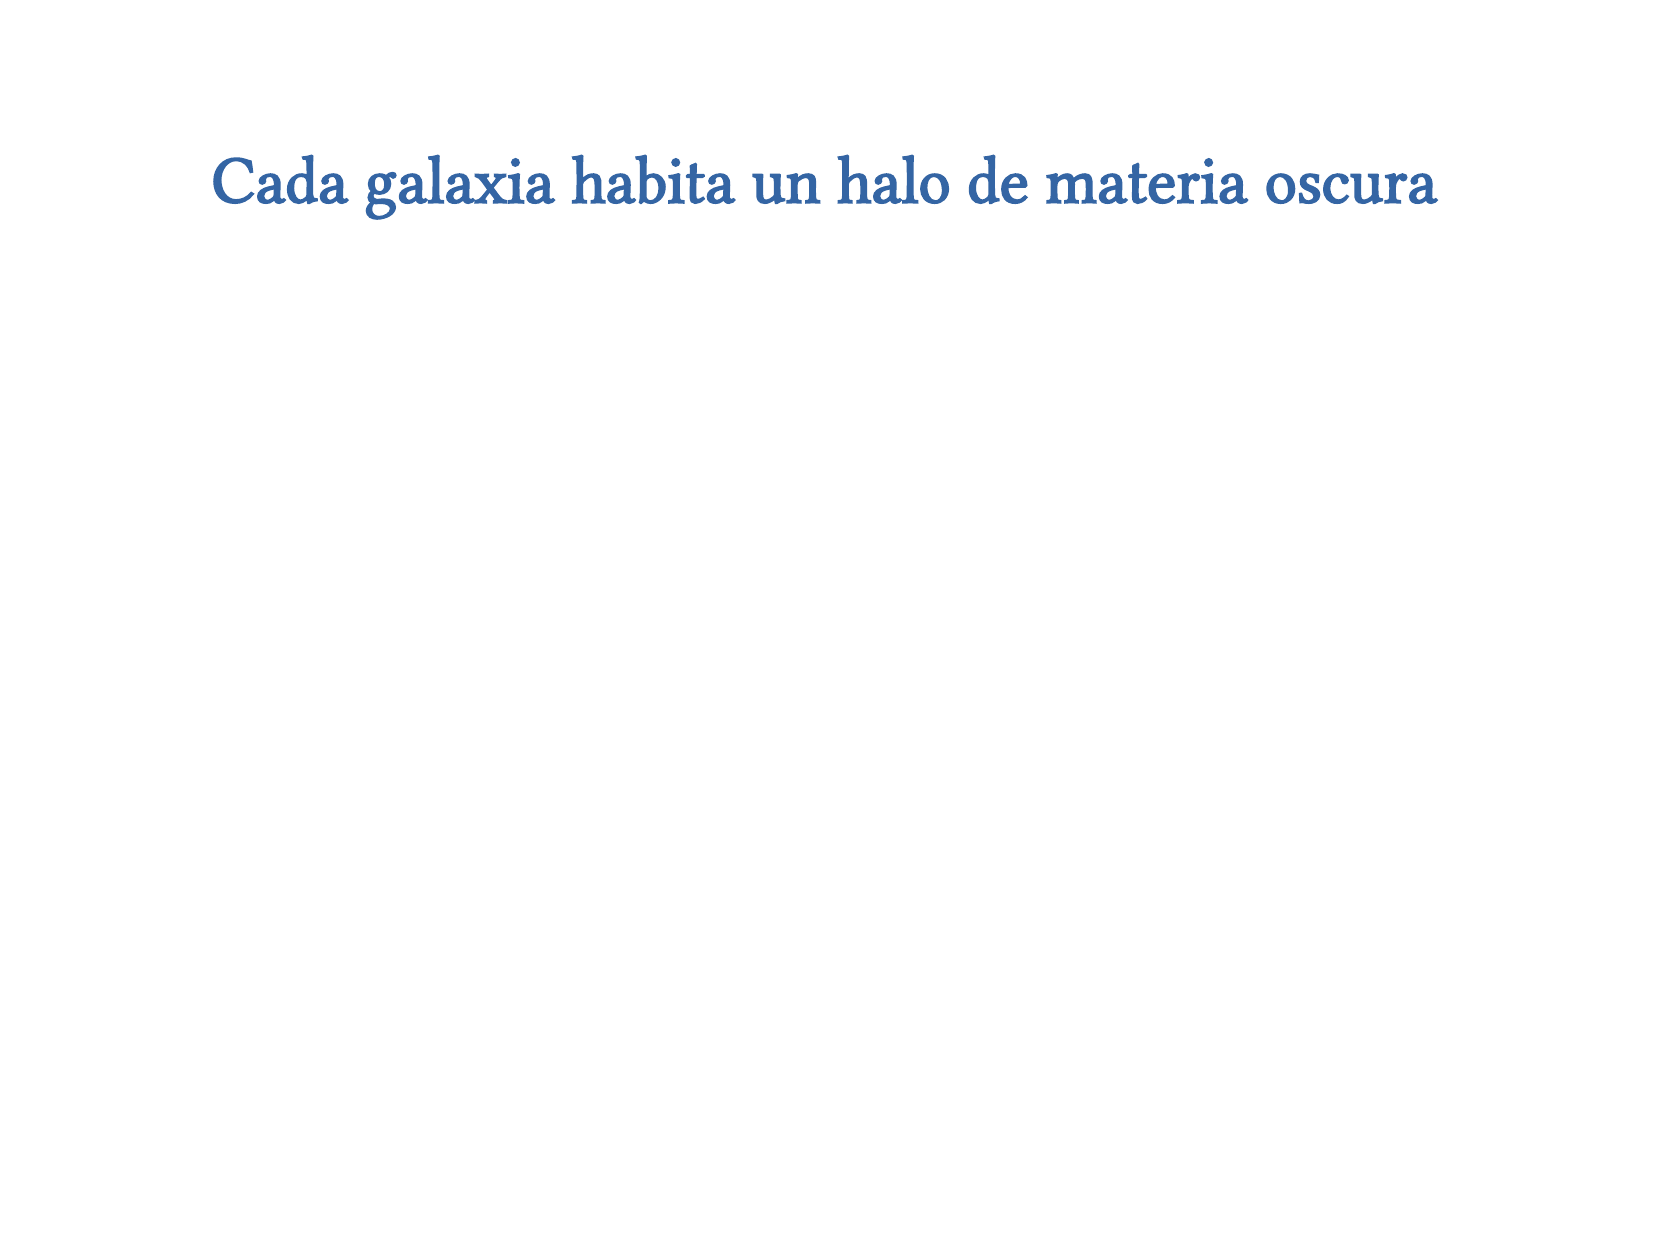

# Cada galaxia habita un halo de materia oscura